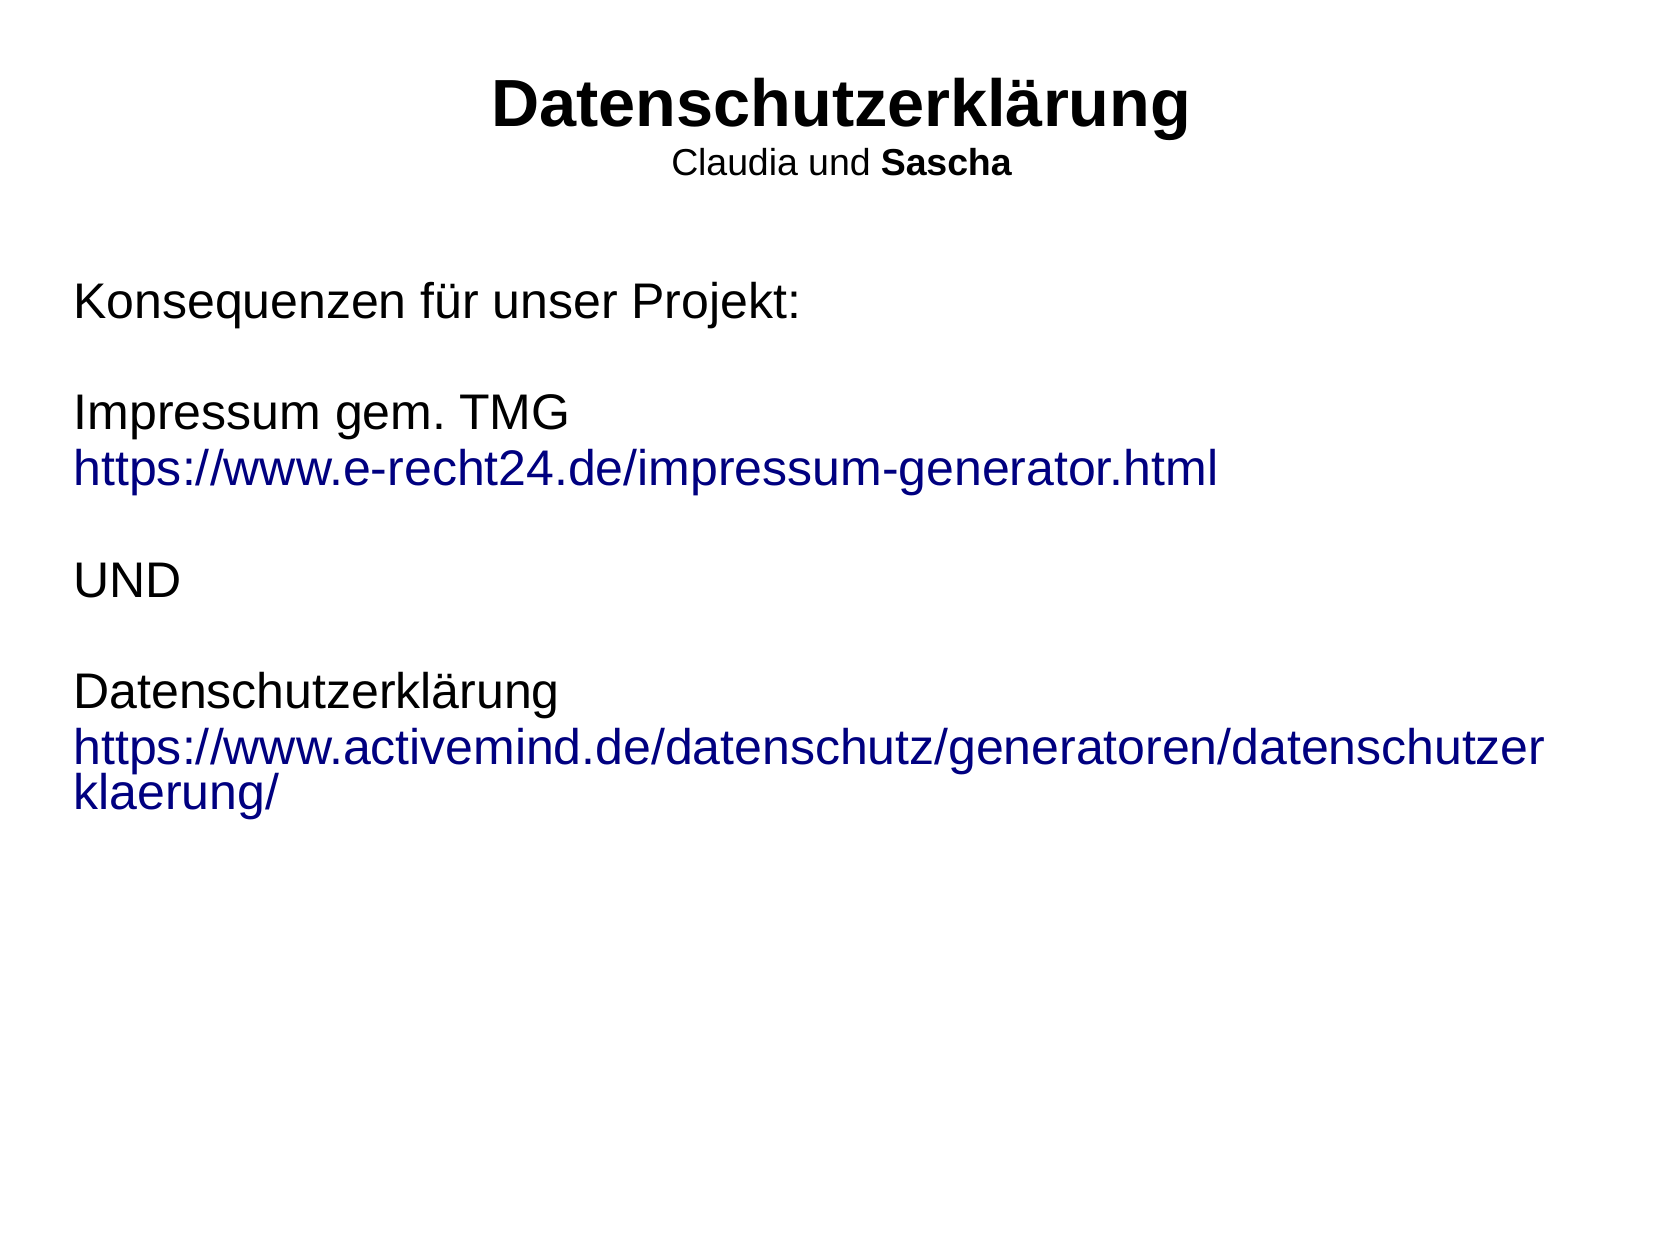

Datenschutzerklärung
Claudia und Sascha
Konsequenzen für unser Projekt:
Impressum gem. TMG
https://www.e-recht24.de/impressum-generator.html
UND
Datenschutzerklärung
https://www.activemind.de/datenschutz/generatoren/datenschutzerklaerung/